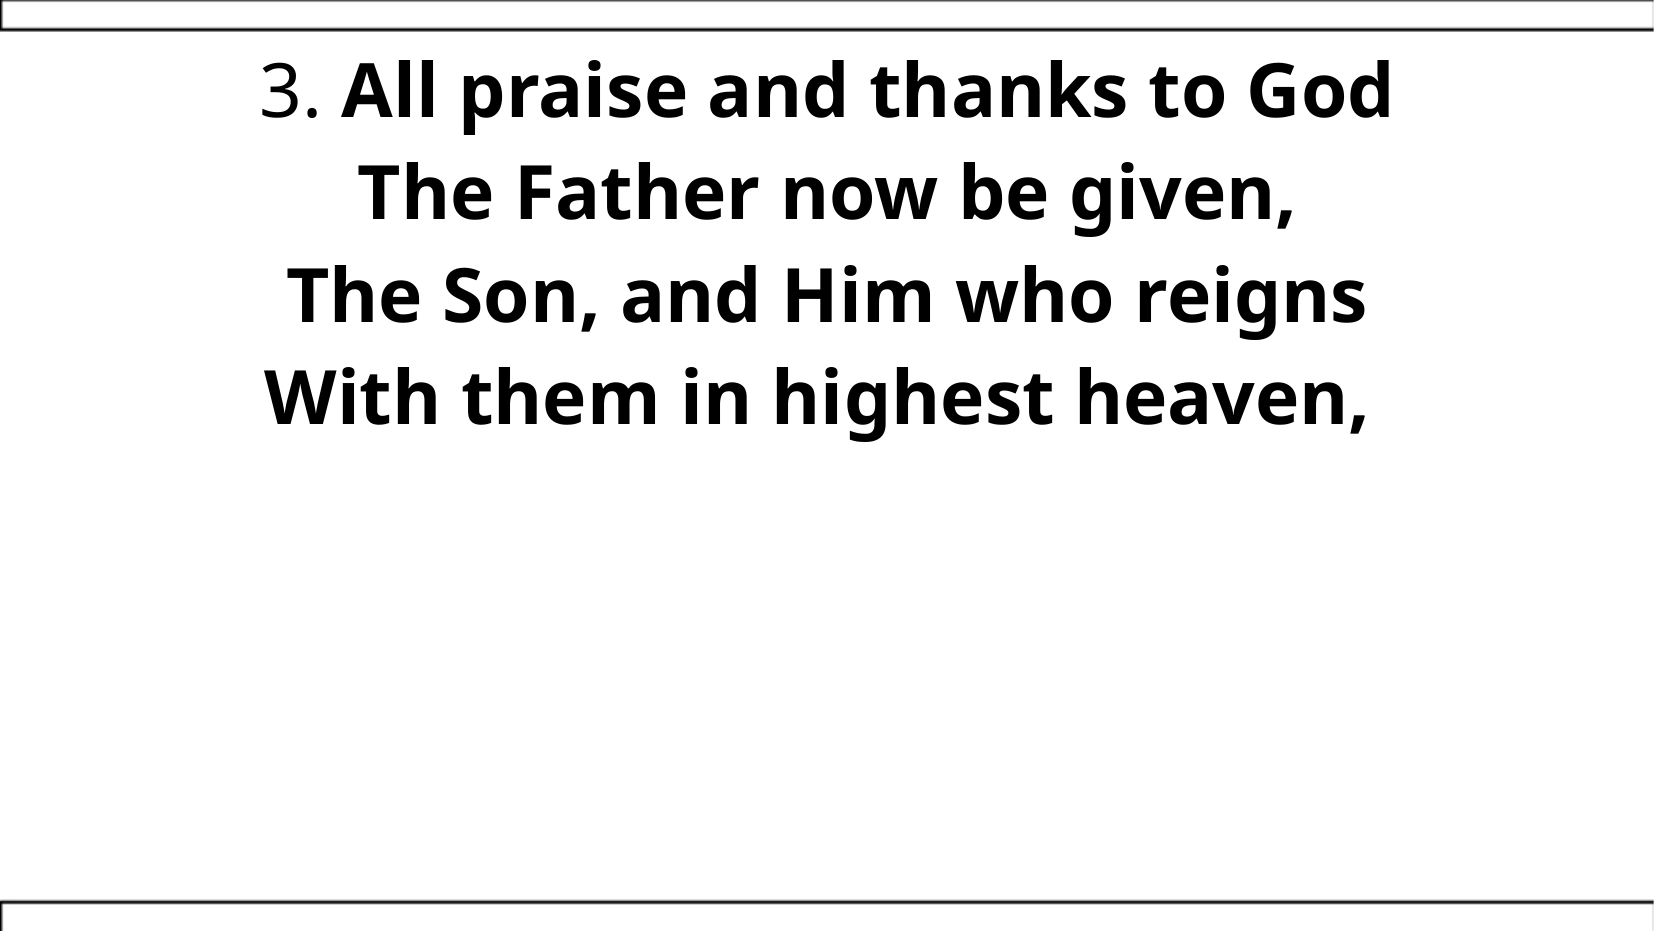

3. All praise and thanks to God
The Father now be given,
The Son, and Him who reigns
With them in highest heaven,